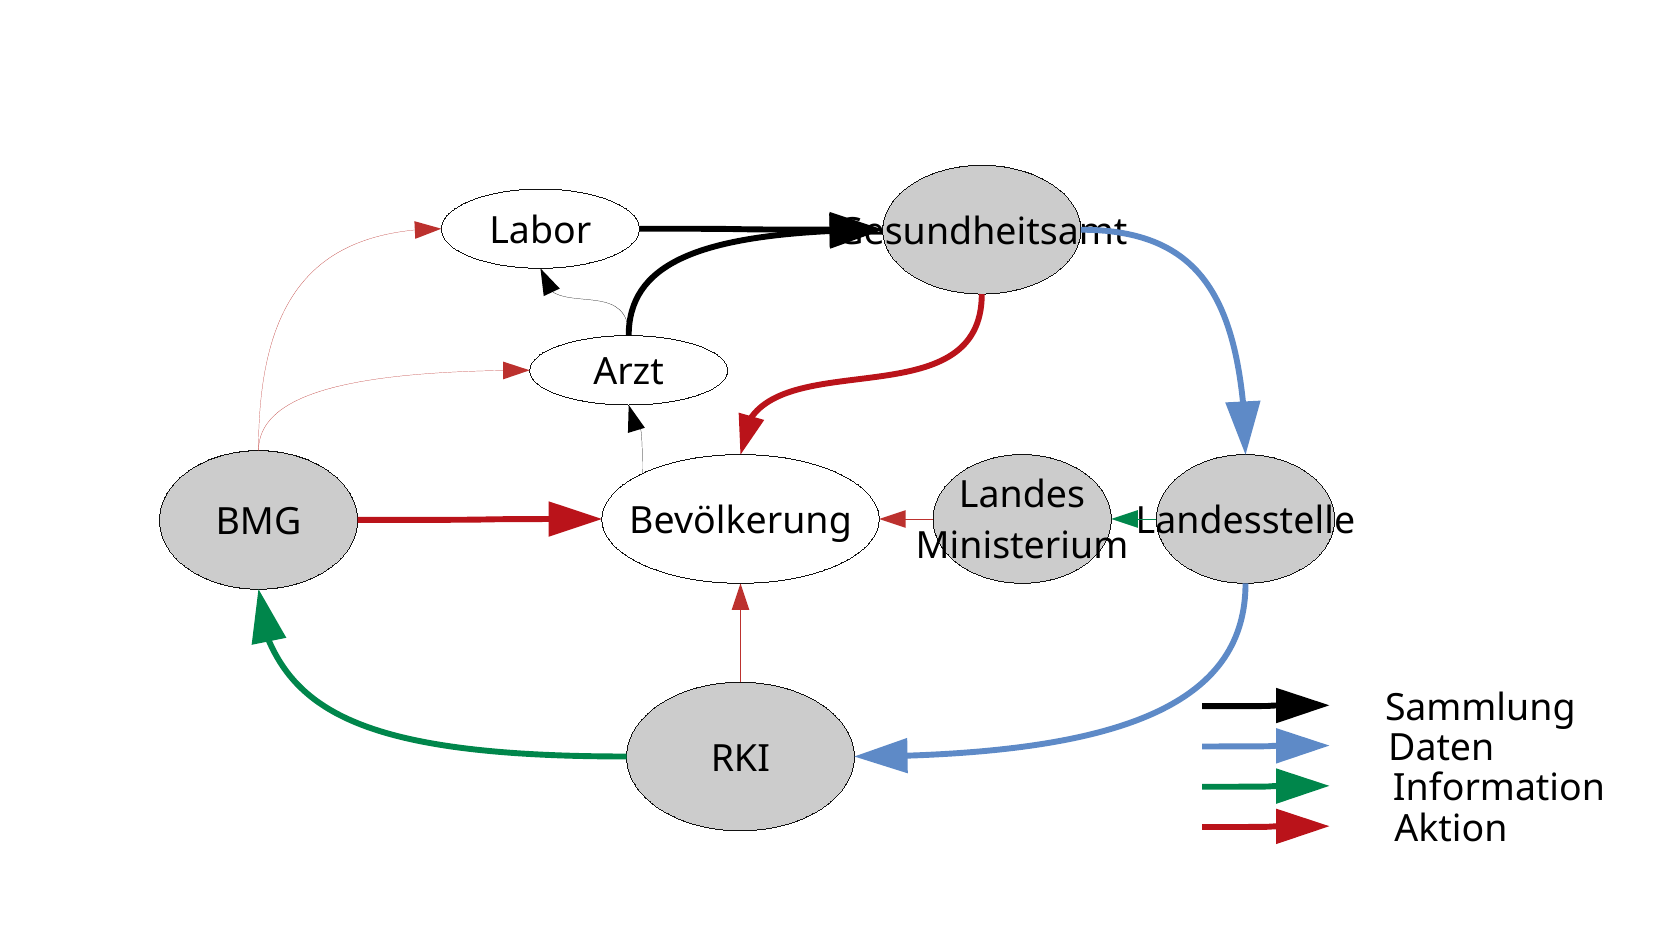

Gesundheitsamt
Labor
Arzt
BMG
Bevölkerung
Landes
Ministerium
Landesstelle
RKI